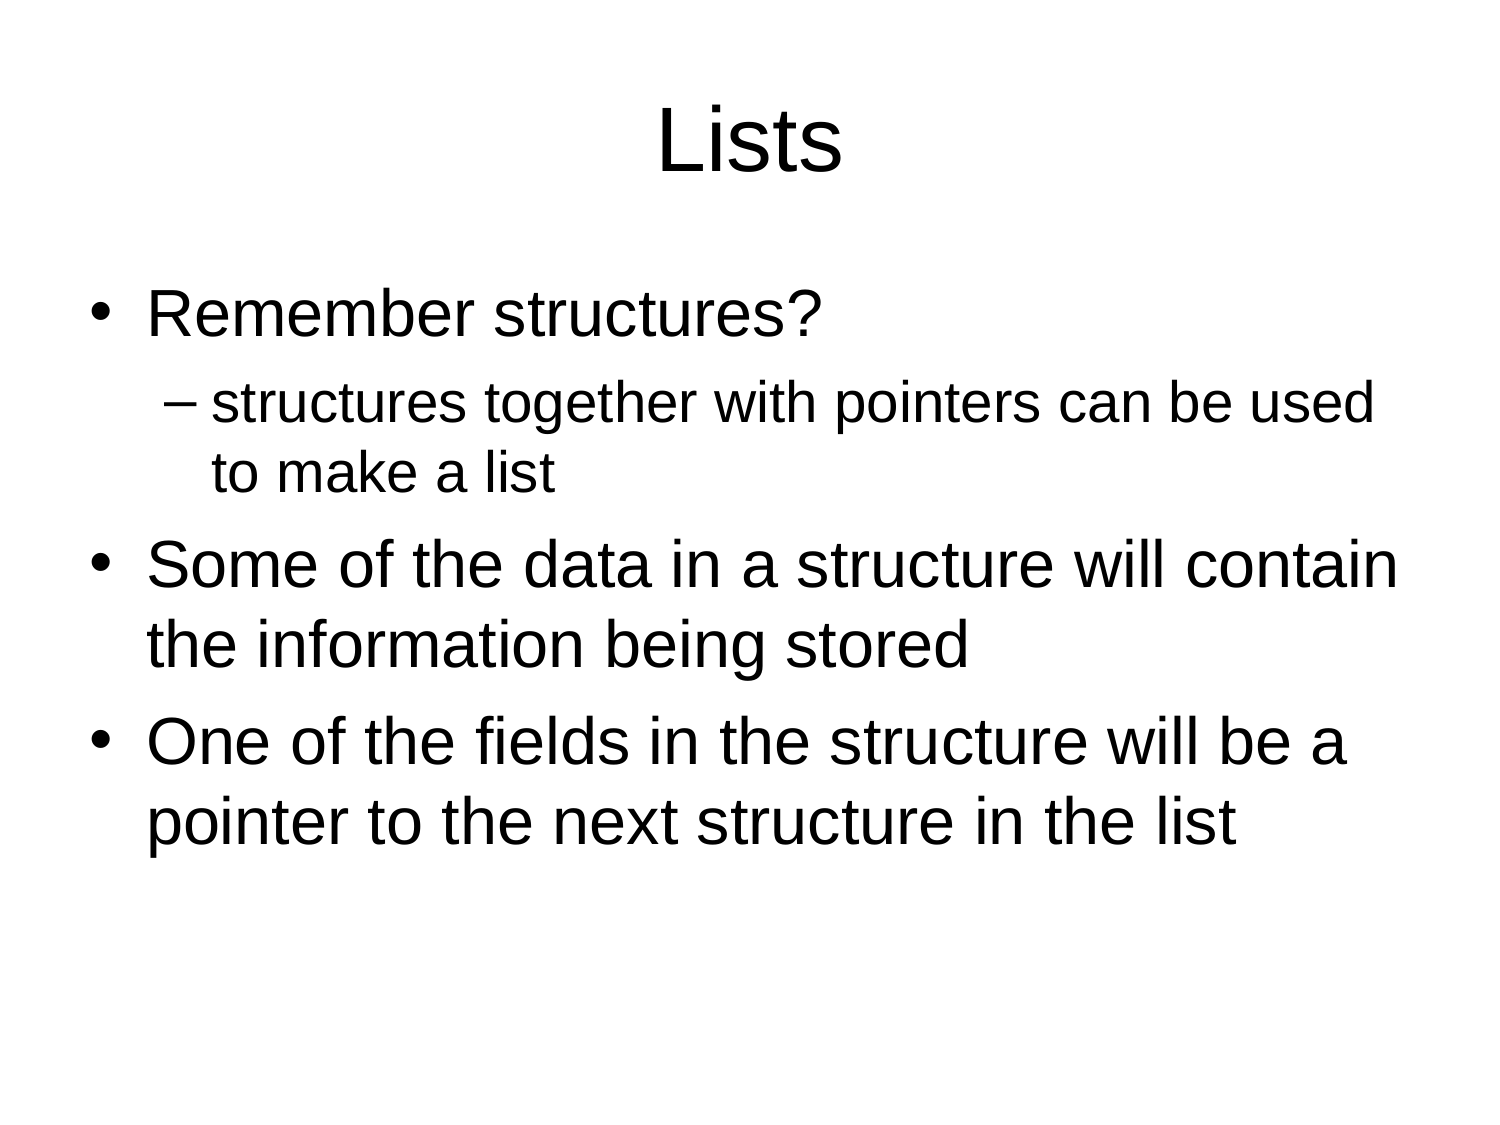

# Lists
Remember structures?
structures together with pointers can be used to make a list
Some of the data in a structure will contain the information being stored
One of the fields in the structure will be a pointer to the next structure in the list